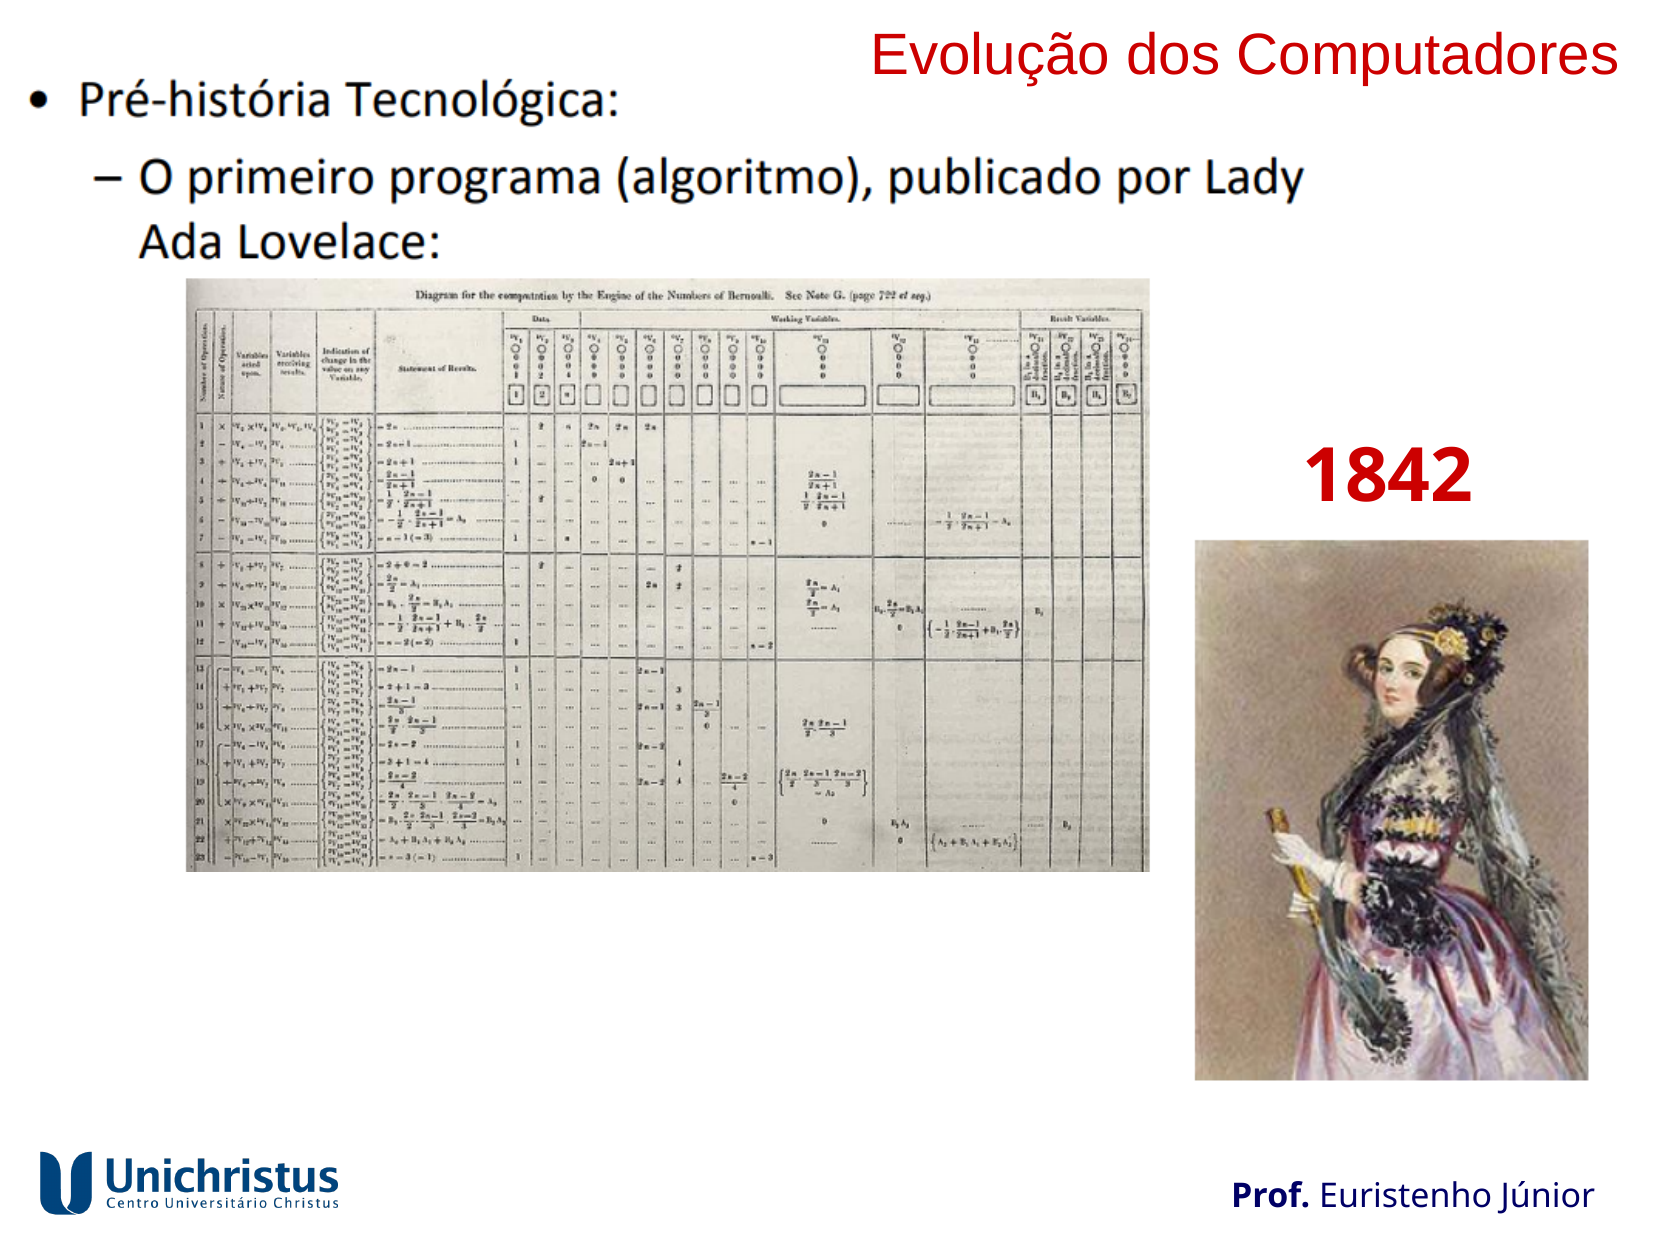

Evolução dos Computadores
1842
Prof. Euristenho Júnior